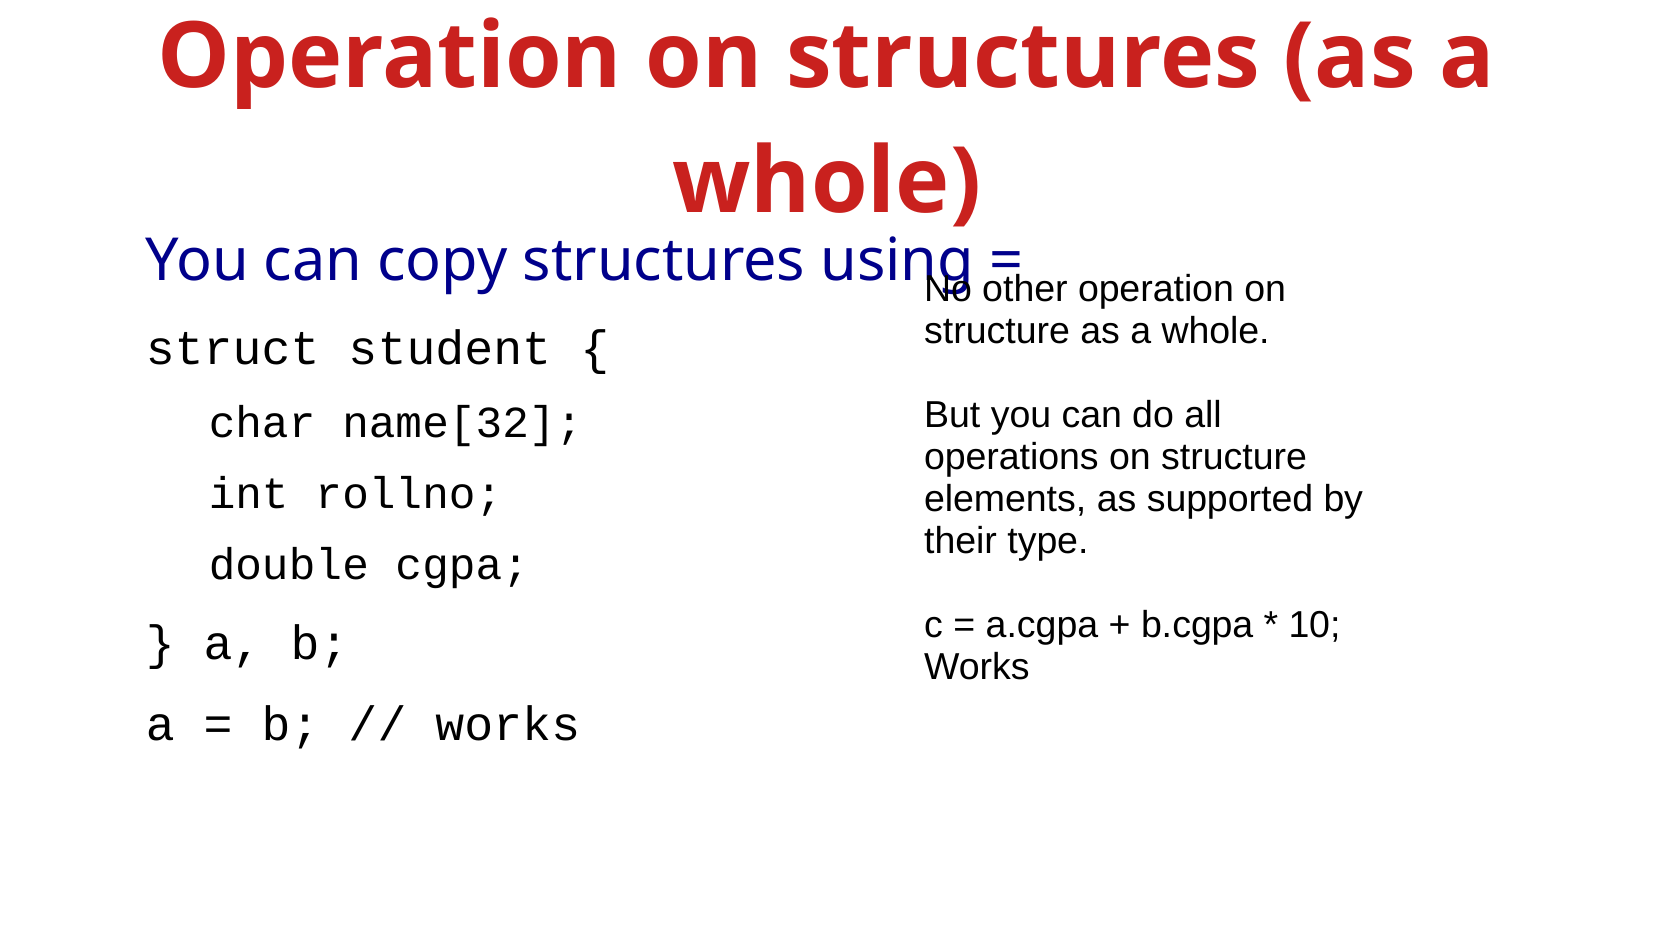

# Operation on structures (as a whole)
You can copy structures using =
struct student {
char name[32];
int rollno;
double cgpa;
} a, b;
a = b; // works
No other operation on structure as a whole.
But you can do all operations on structure elements, as supported by their type.
c = a.cgpa + b.cgpa * 10;
Works